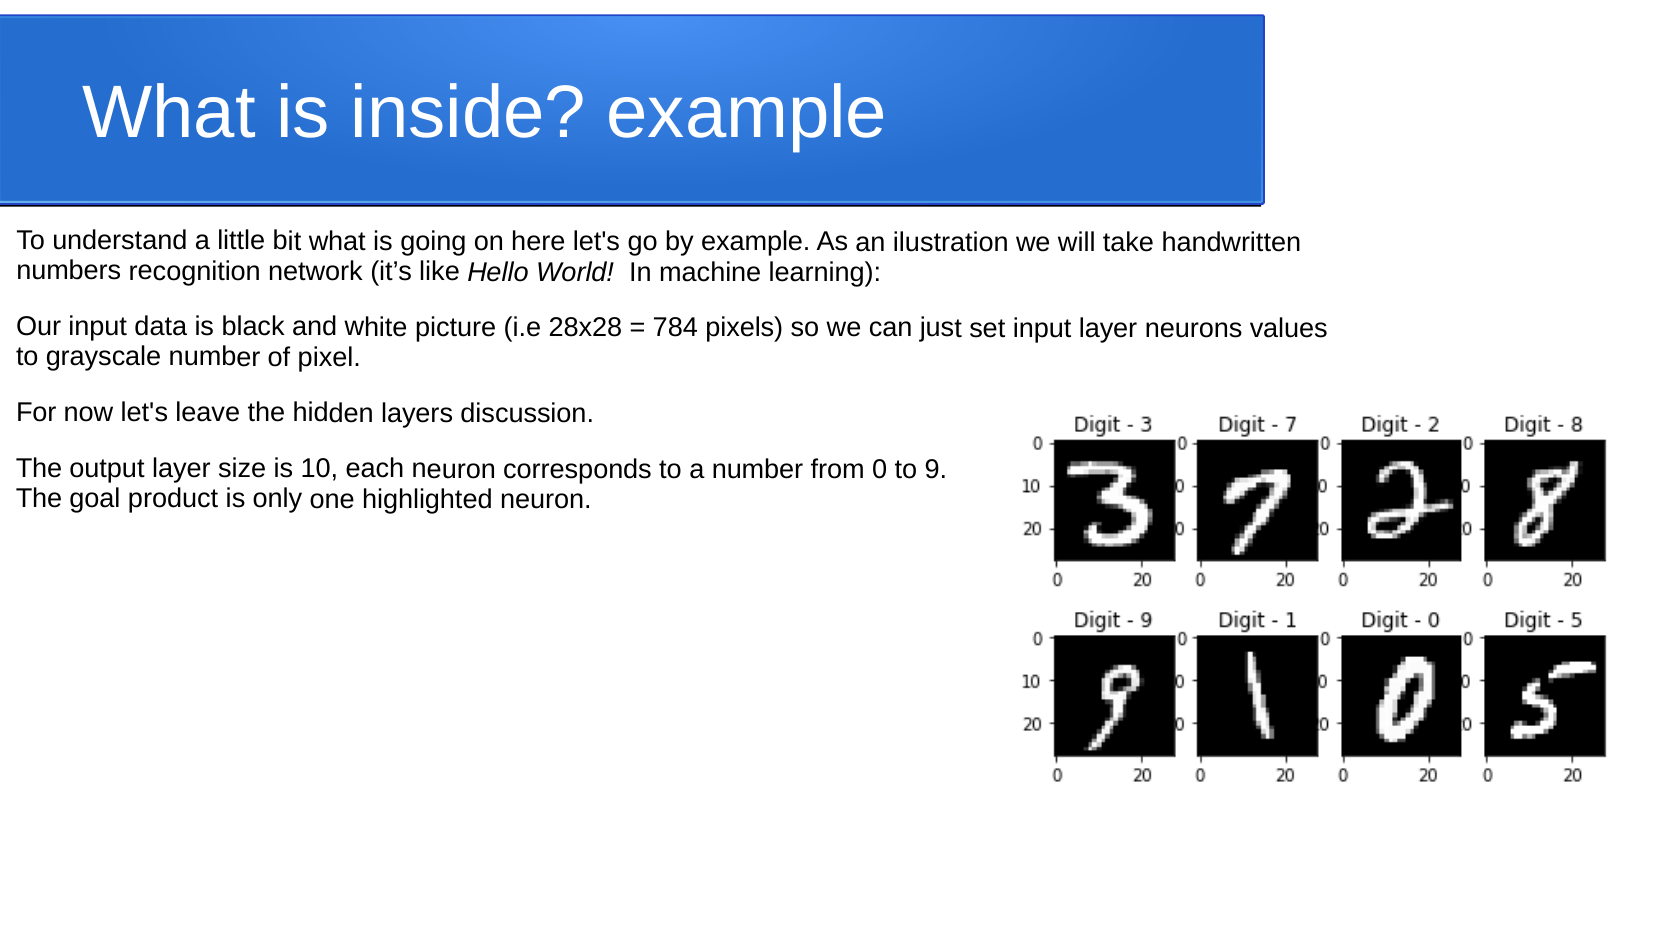

# What is inside? example
To understand a little bit what is going on here let's go by example. As an ilustration we will take handwritten numbers recognition network (it’s like Hello World! In machine learning):
Our input data is black and white picture (i.e 28x28 = 784 pixels) so we can just set input layer neurons values to grayscale number of pixel.
For now let's leave the hidden layers discussion.
The output layer size is 10, each neuron corresponds to a number from 0 to 9.
The goal product is only one highlighted neuron.